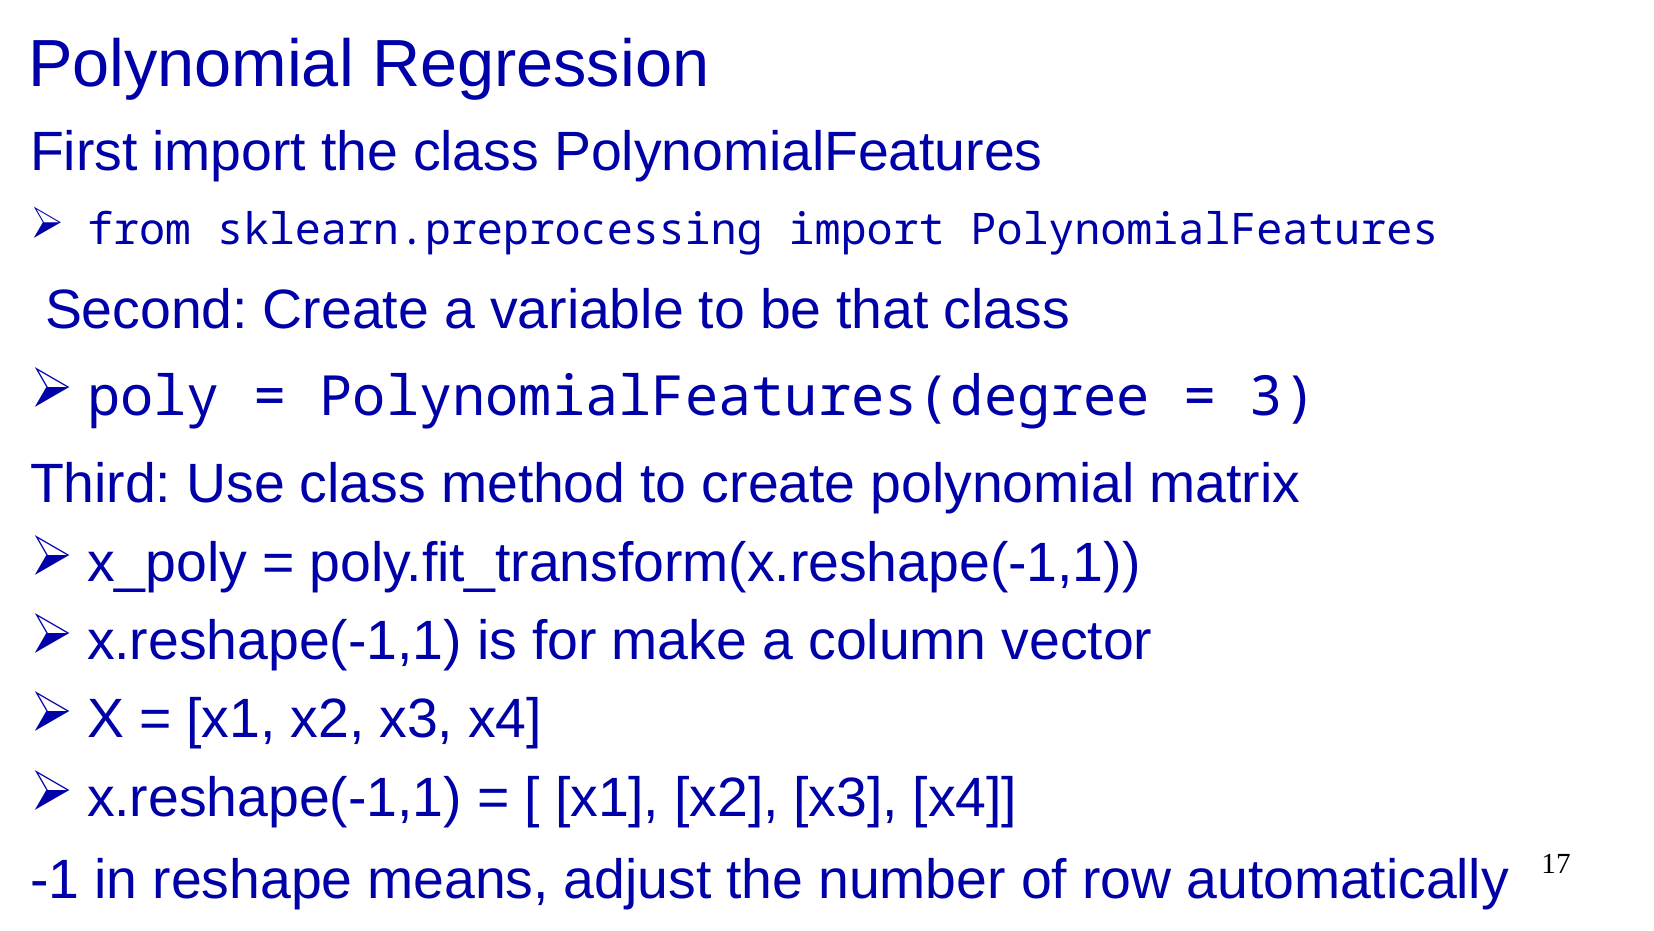

# Polynomial Regression
First import the class PolynomialFeatures
from sklearn.preprocessing import PolynomialFeatures
 Second: Create a variable to be that class
poly = PolynomialFeatures(degree = 3)
Third: Use class method to create polynomial matrix
x_poly = poly.fit_transform(x.reshape(-1,1))
x.reshape(-1,1) is for make a column vector
X = [x1, x2, x3, x4]
x.reshape(-1,1) = [ [x1], [x2], [x3], [x4]]
-1 in reshape means, adjust the number of row automatically
17